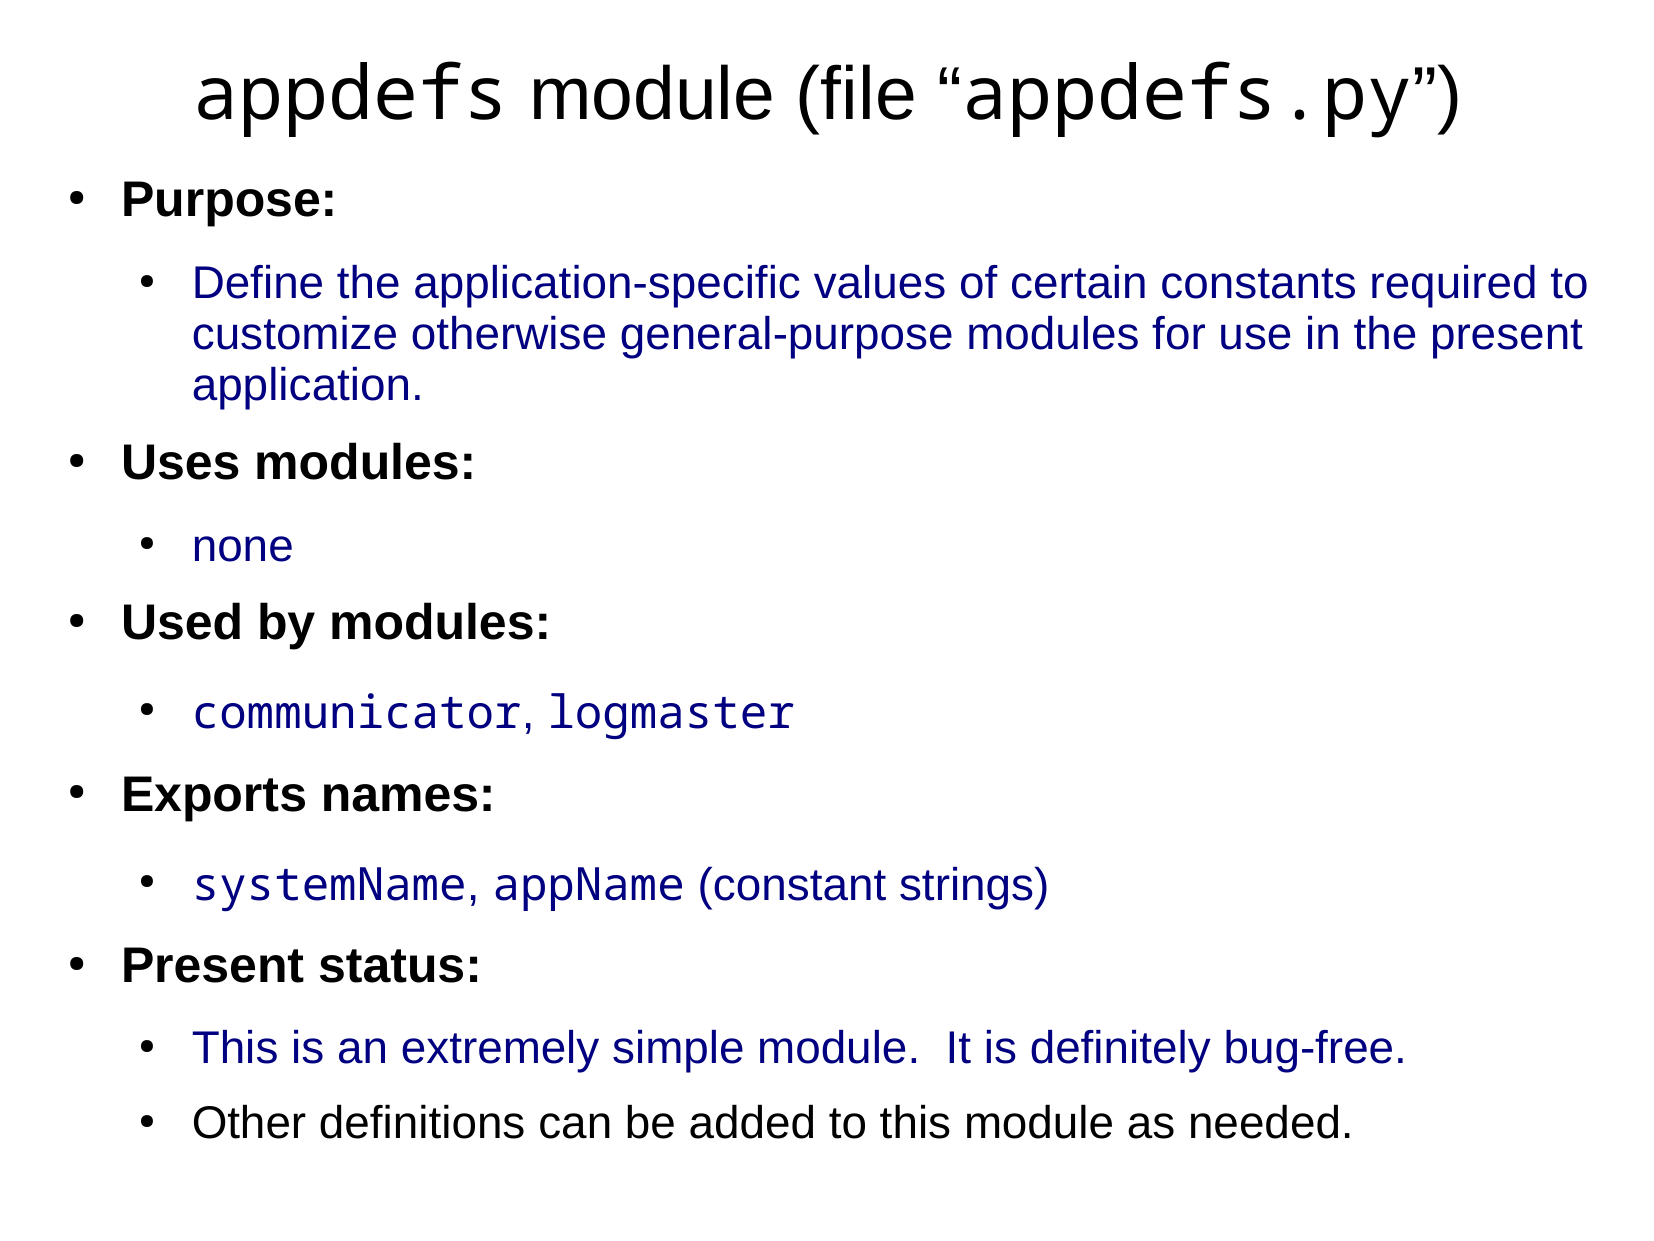

# appdefs module (file “appdefs.py”)
Purpose:
Define the application-specific values of certain constants required to customize otherwise general-purpose modules for use in the present application.
Uses modules:
none
Used by modules:
communicator, logmaster
Exports names:
systemName, appName (constant strings)
Present status:
This is an extremely simple module. It is definitely bug-free.
Other definitions can be added to this module as needed.